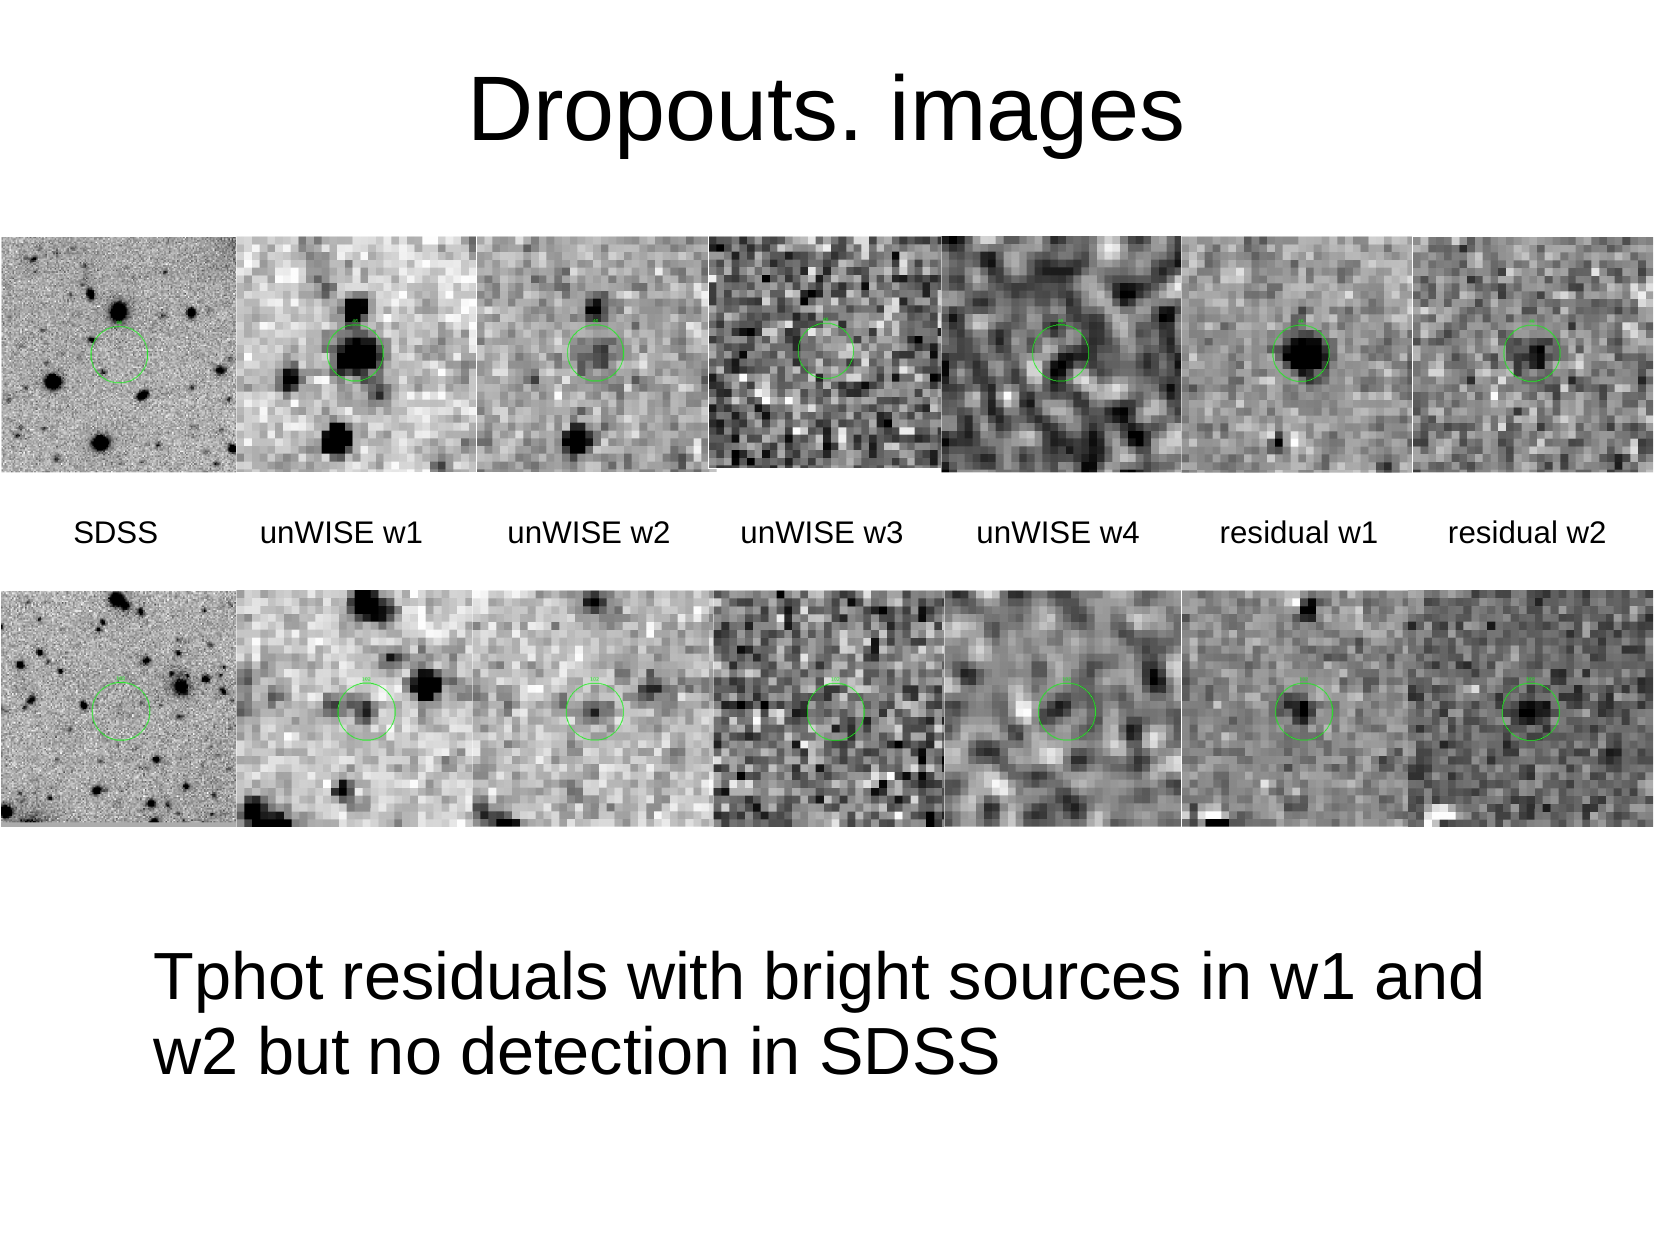

# Dropouts. images
 SDSS		unWISE w1	 unWISE w2 unWISE w3	 unWISE w4		residual w1 residual w2
Tphot residuals with bright sources in w1 and w2 but no detection in SDSS